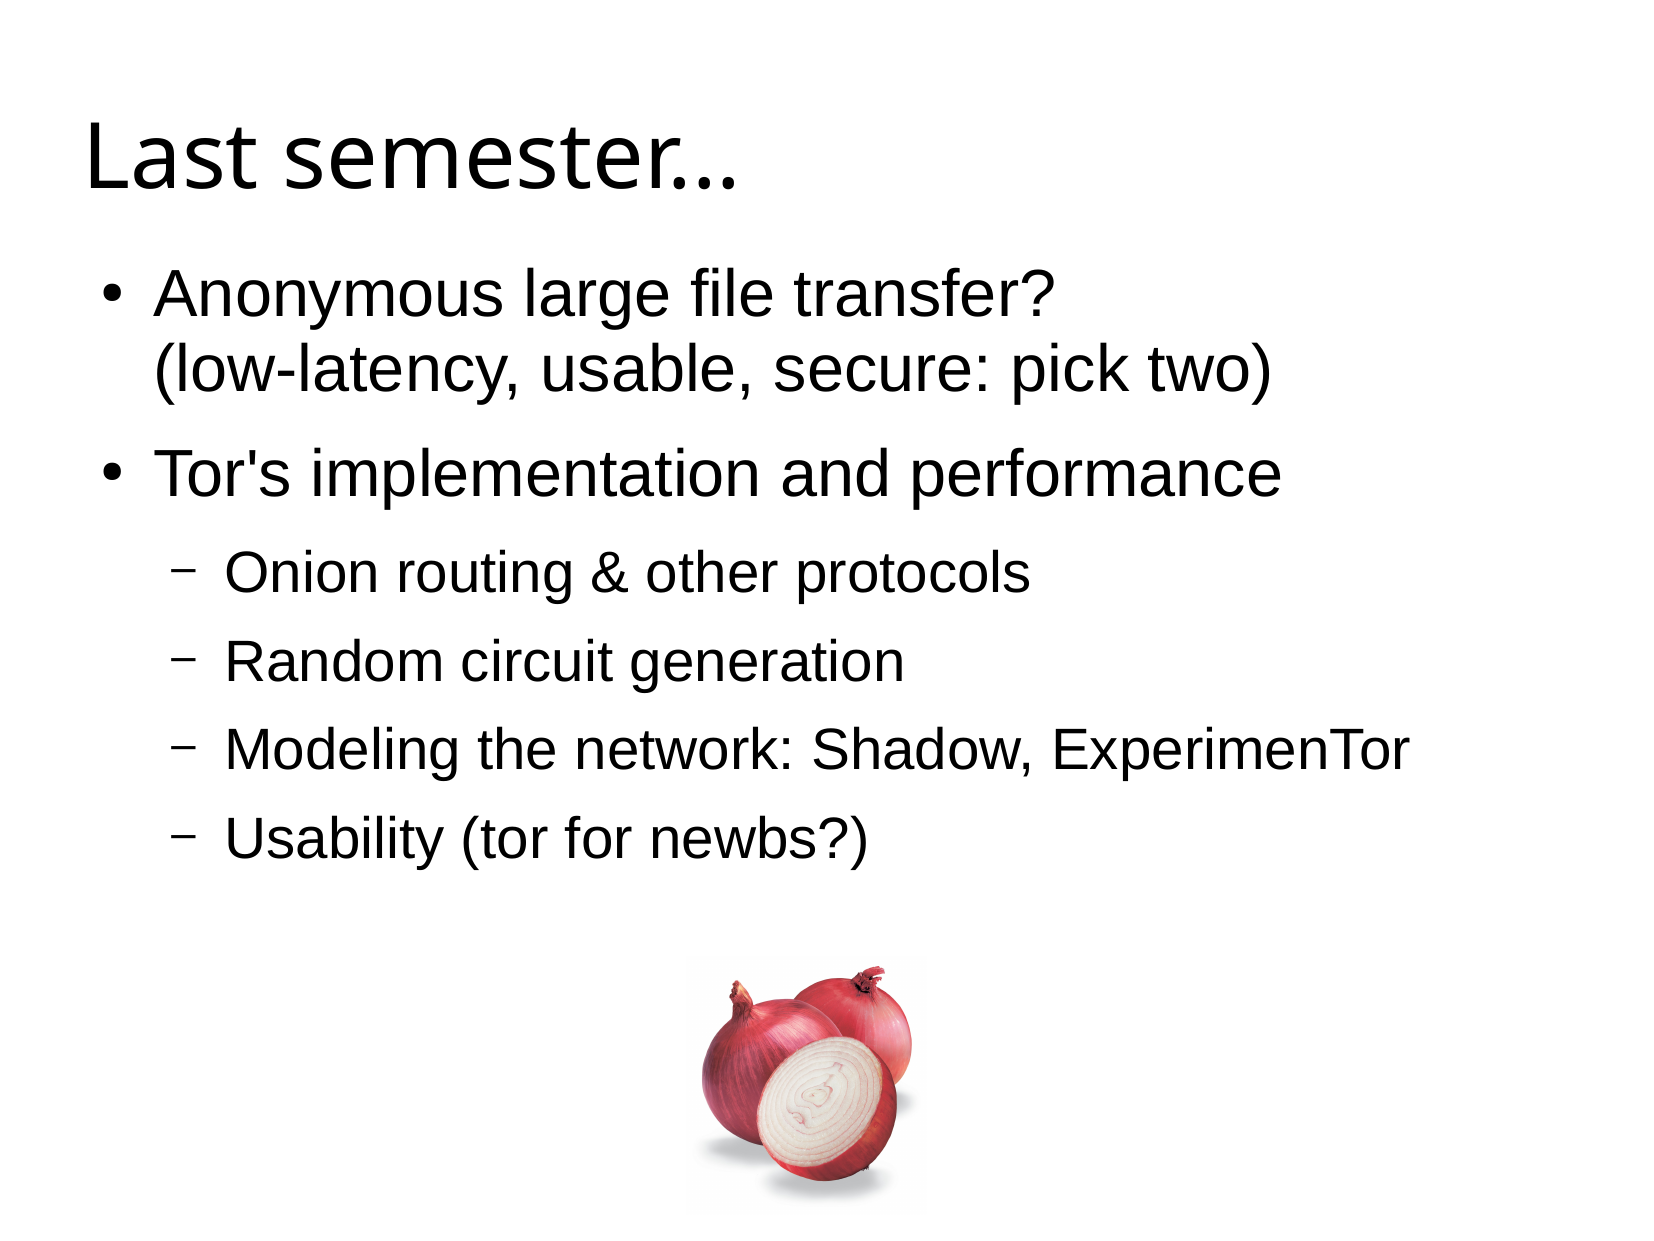

# Last semester...
Anonymous large file transfer?
(low-latency, usable, secure: pick two)
Tor's implementation and performance
Onion routing & other protocols
Random circuit generation
Modeling the network: Shadow, ExperimenTor
Usability (tor for newbs?)